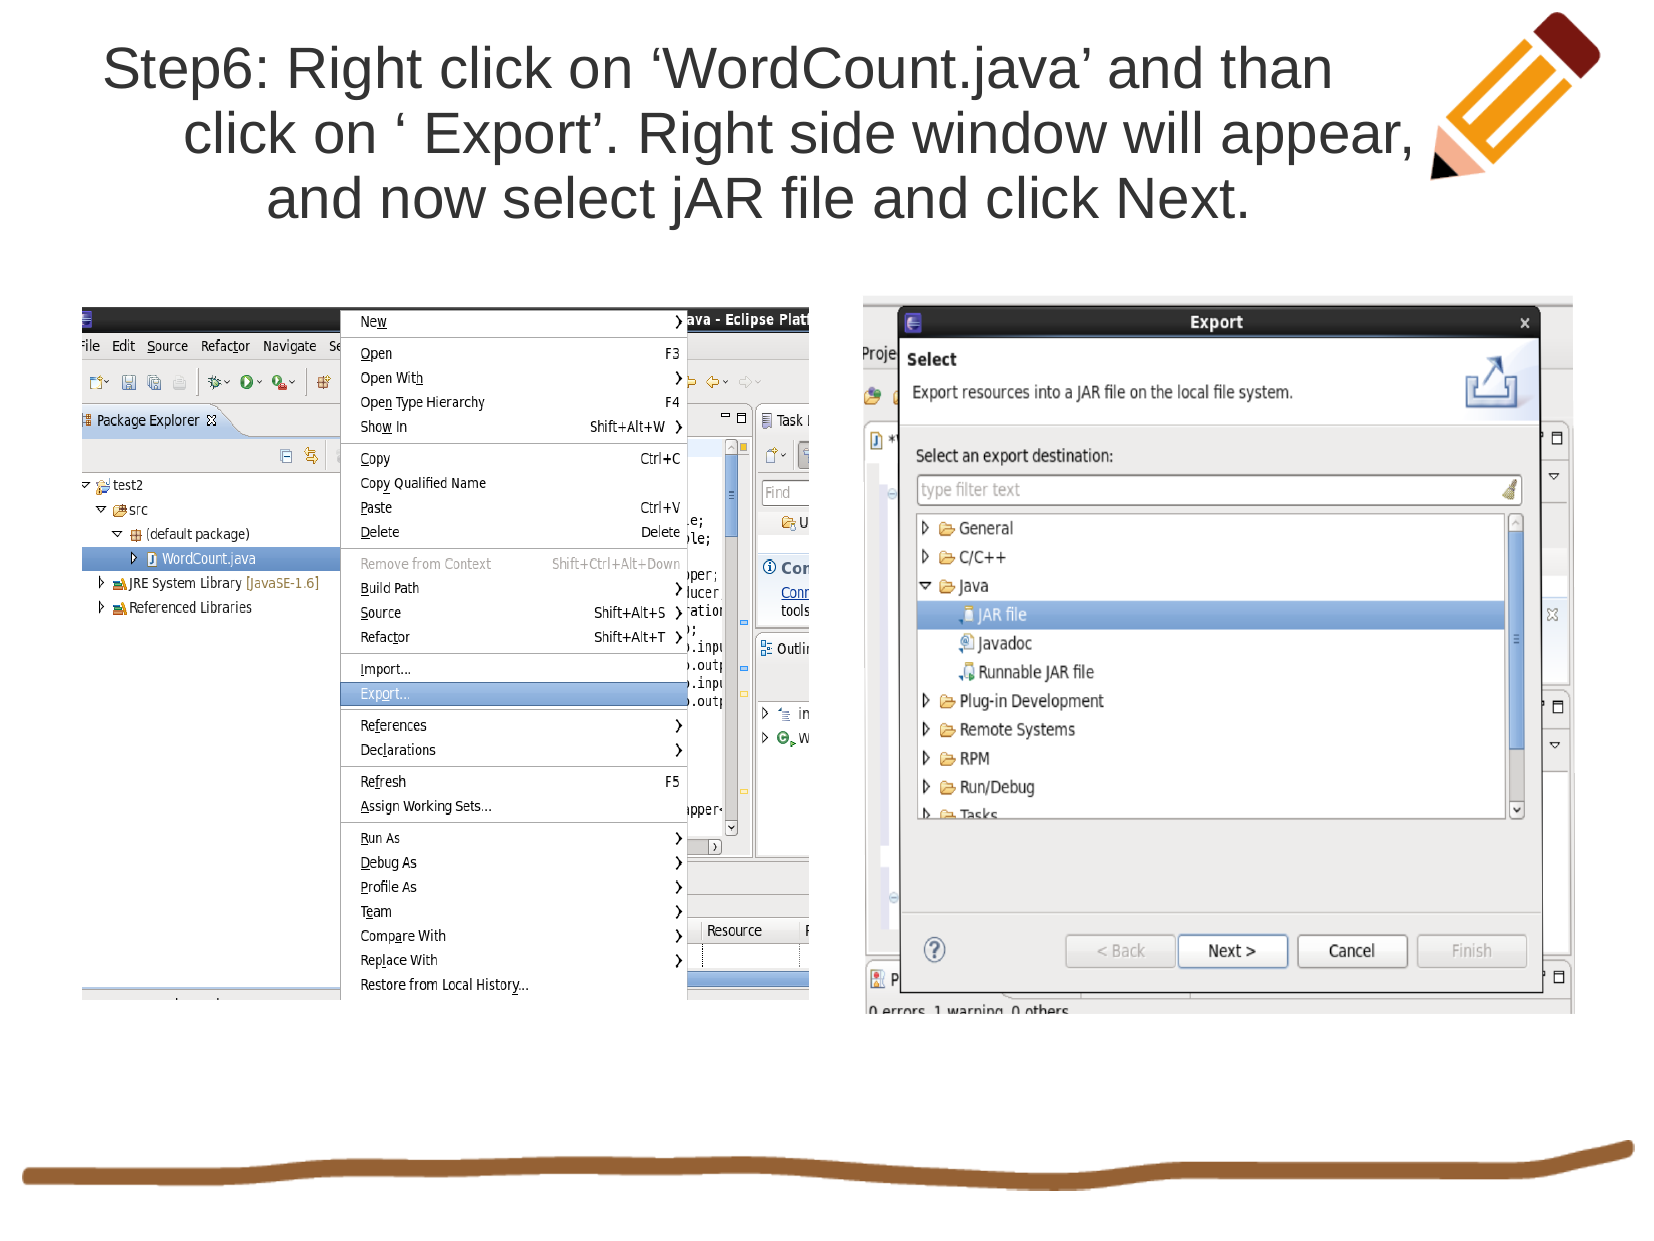

# Step6: Right click on ‘WordCount.java’ and than click on ‘ Export’. Right side window will appear, and now select jAR file and click Next.